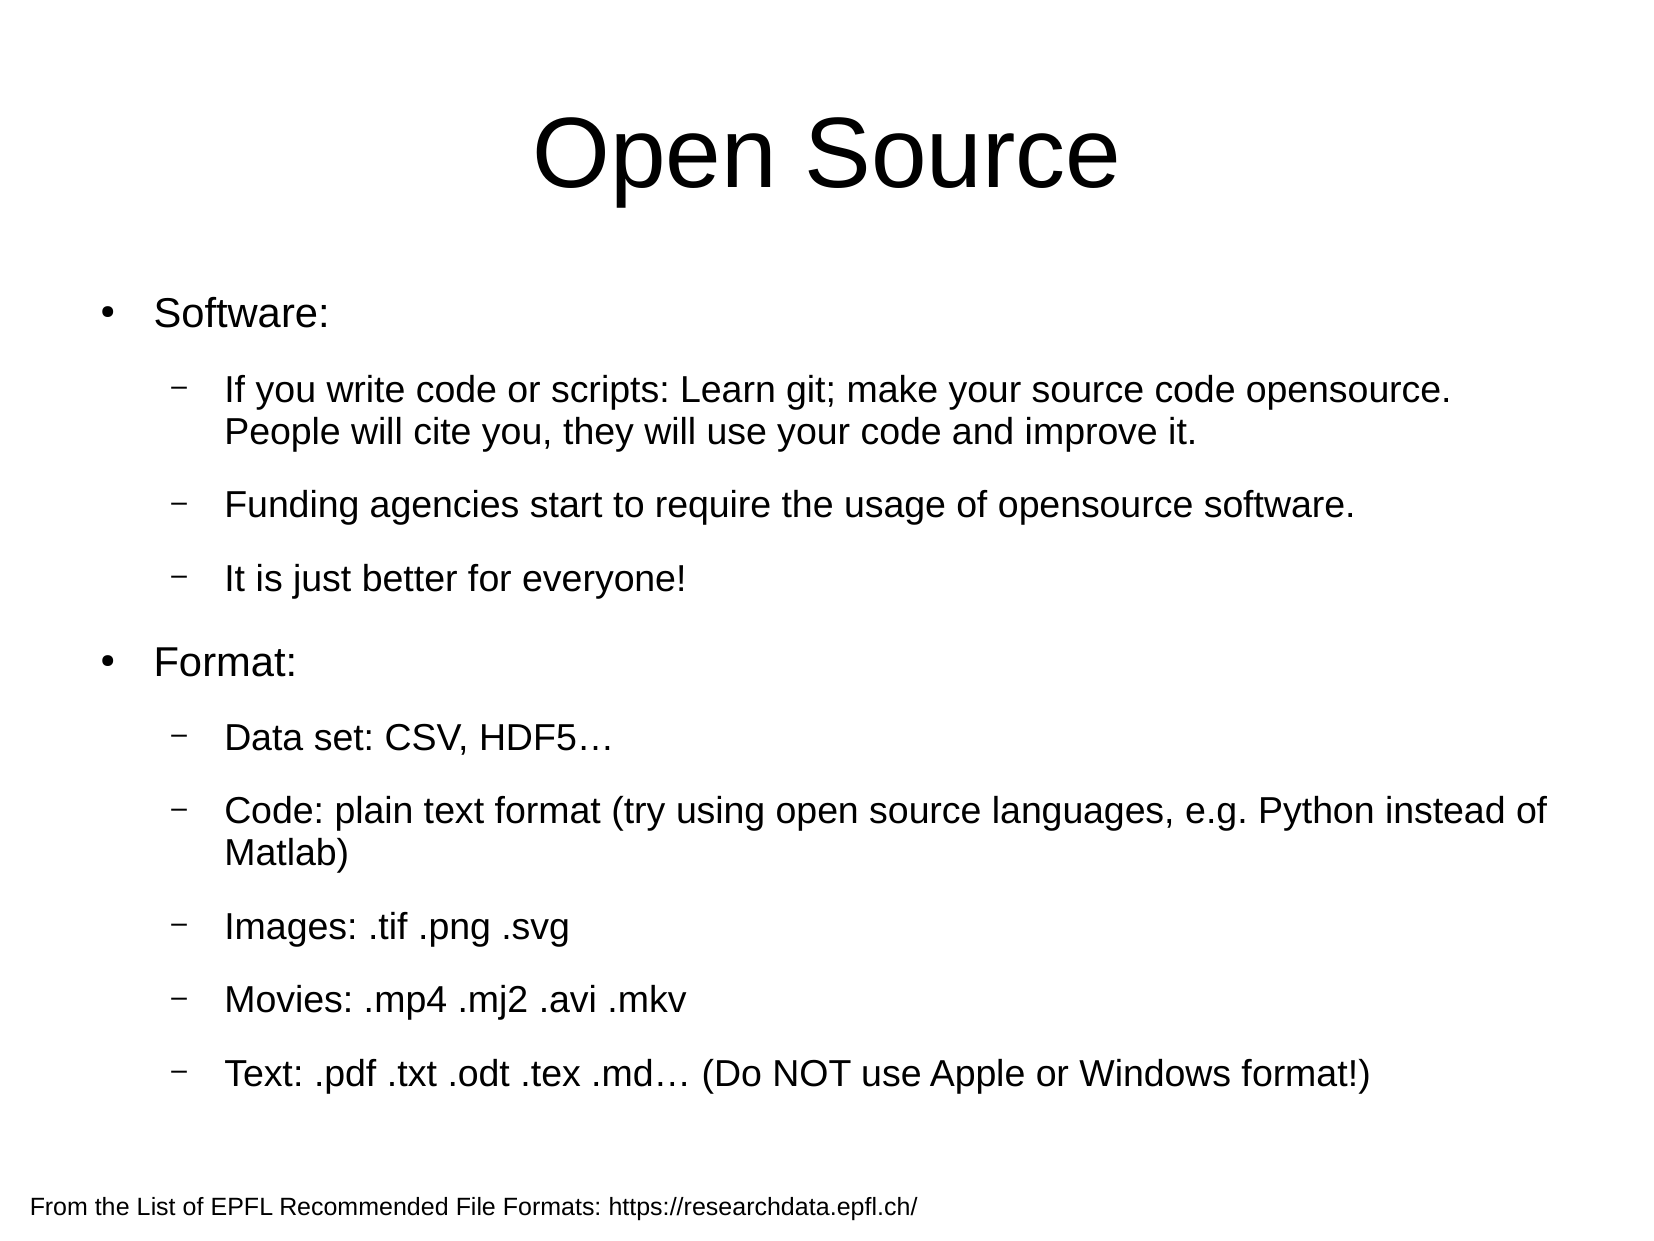

# Open Source
Software:
If you write code or scripts: Learn git; make your source code opensource. People will cite you, they will use your code and improve it.
Funding agencies start to require the usage of opensource software.
It is just better for everyone!
Format:
Data set: CSV, HDF5…
Code: plain text format (try using open source languages, e.g. Python instead of Matlab)
Images: .tif .png .svg
Movies: .mp4 .mj2 .avi .mkv
Text: .pdf .txt .odt .tex .md… (Do NOT use Apple or Windows format!)
From the List of EPFL Recommended File Formats: https://researchdata.epfl.ch/